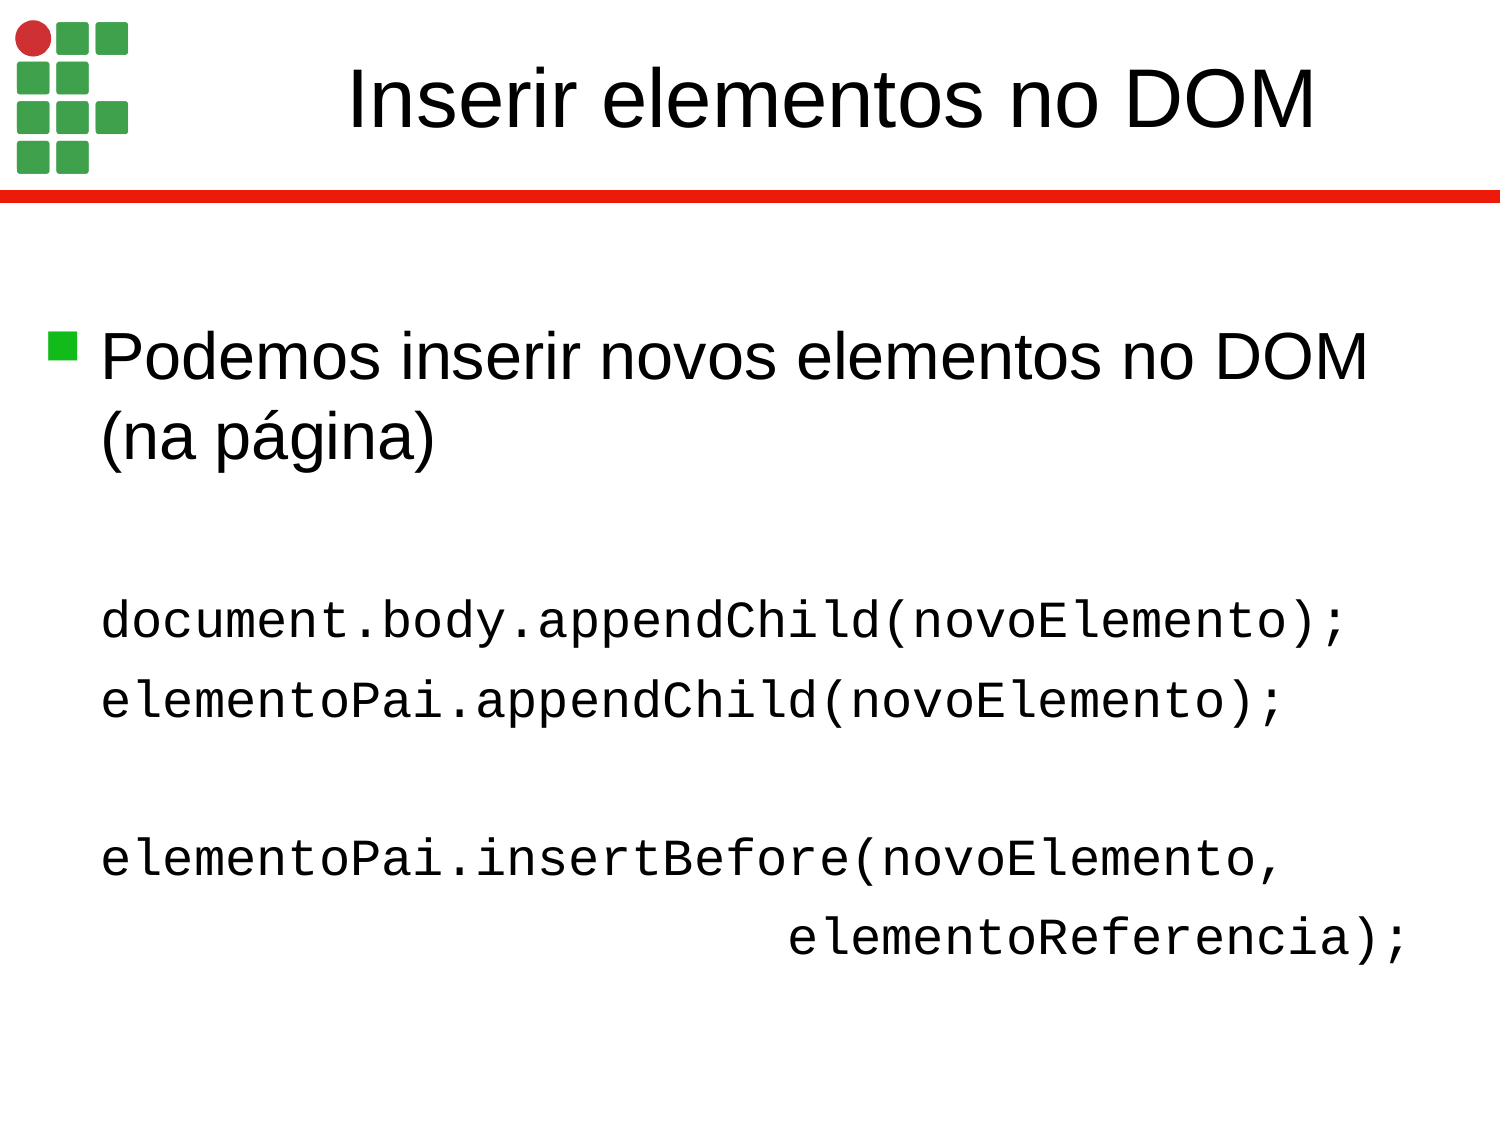

# Inserir elementos no DOM
Podemos inserir novos elementos no DOM (na página)
document.body.appendChild(novoElemento);
elementoPai.appendChild(novoElemento);
elementoPai.insertBefore(novoElemento,
 elementoReferencia);